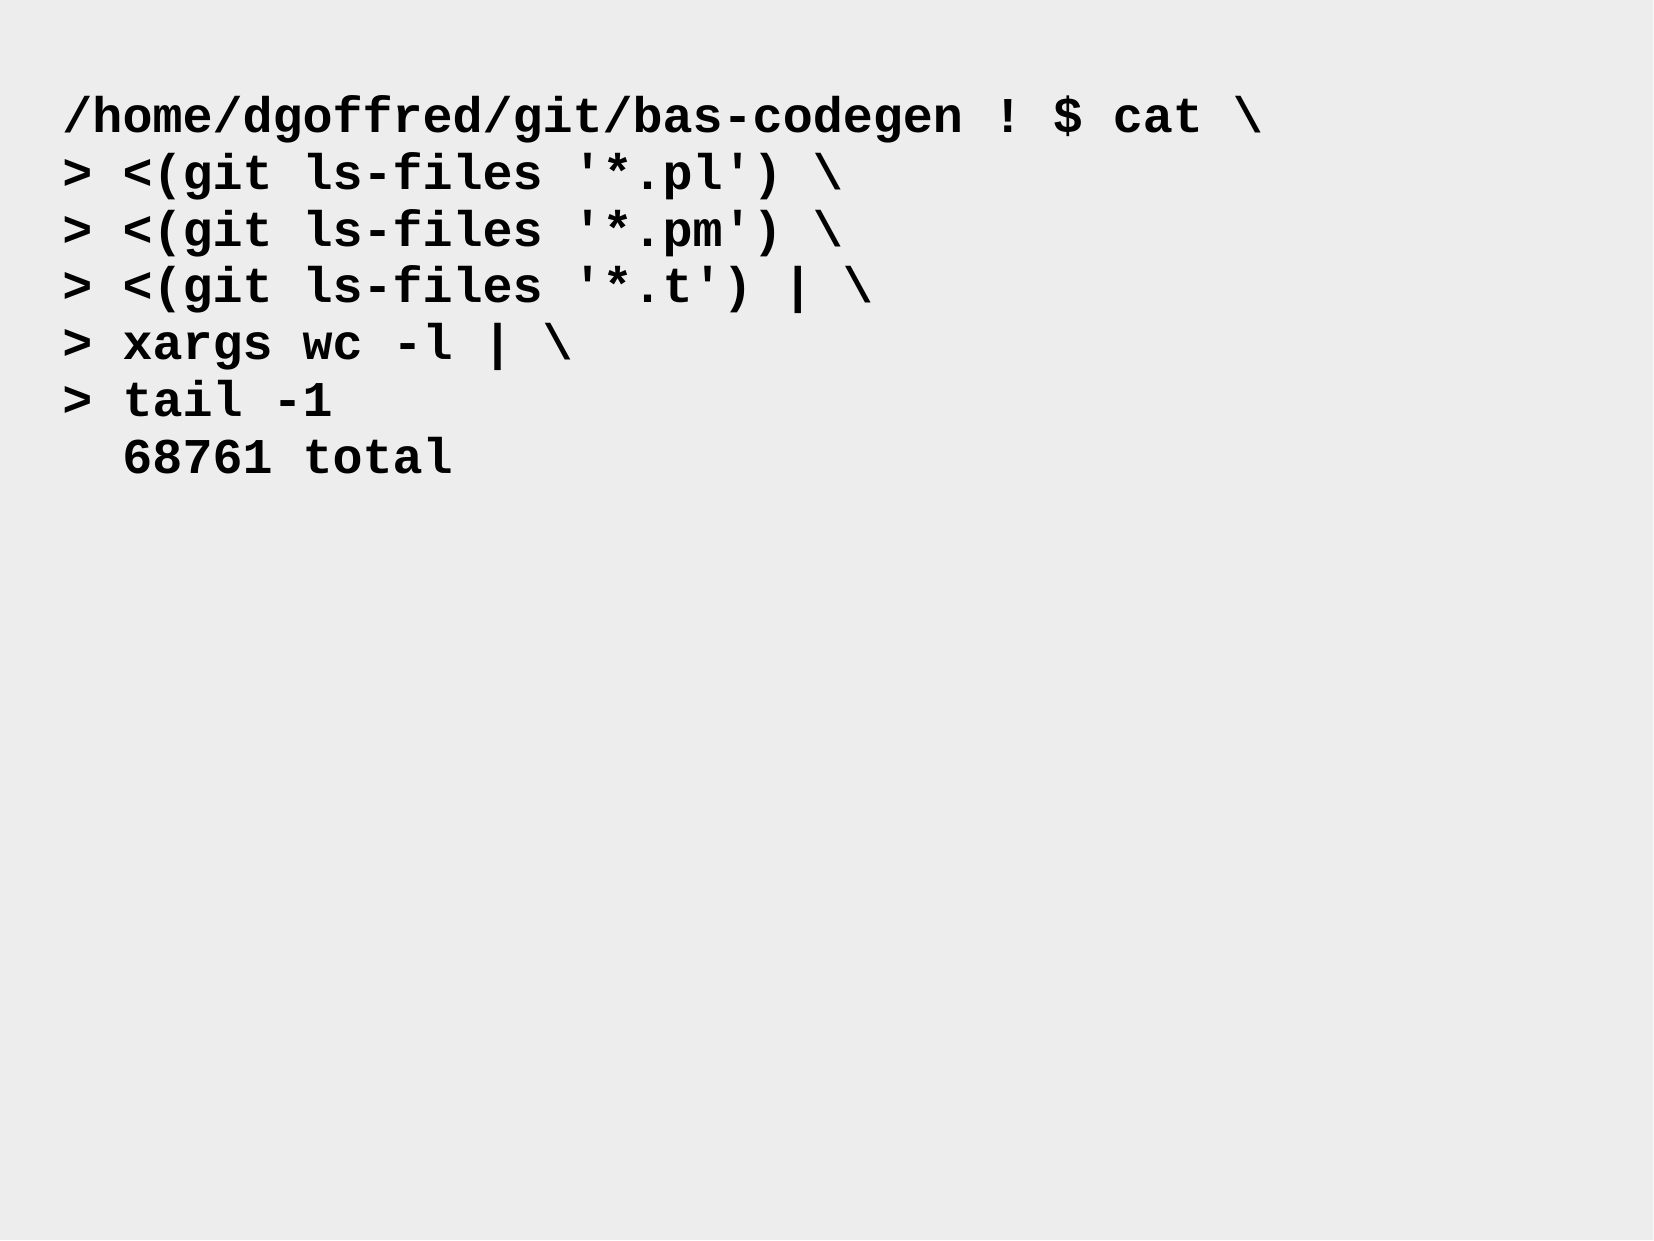

/home/dgoffred/git/bas-codegen ! $ cat \
> <(git ls-files '*.pl') \
> <(git ls-files '*.pm') \
> <(git ls-files '*.t') | \
> xargs wc -l | \
> tail -1
 68761 total